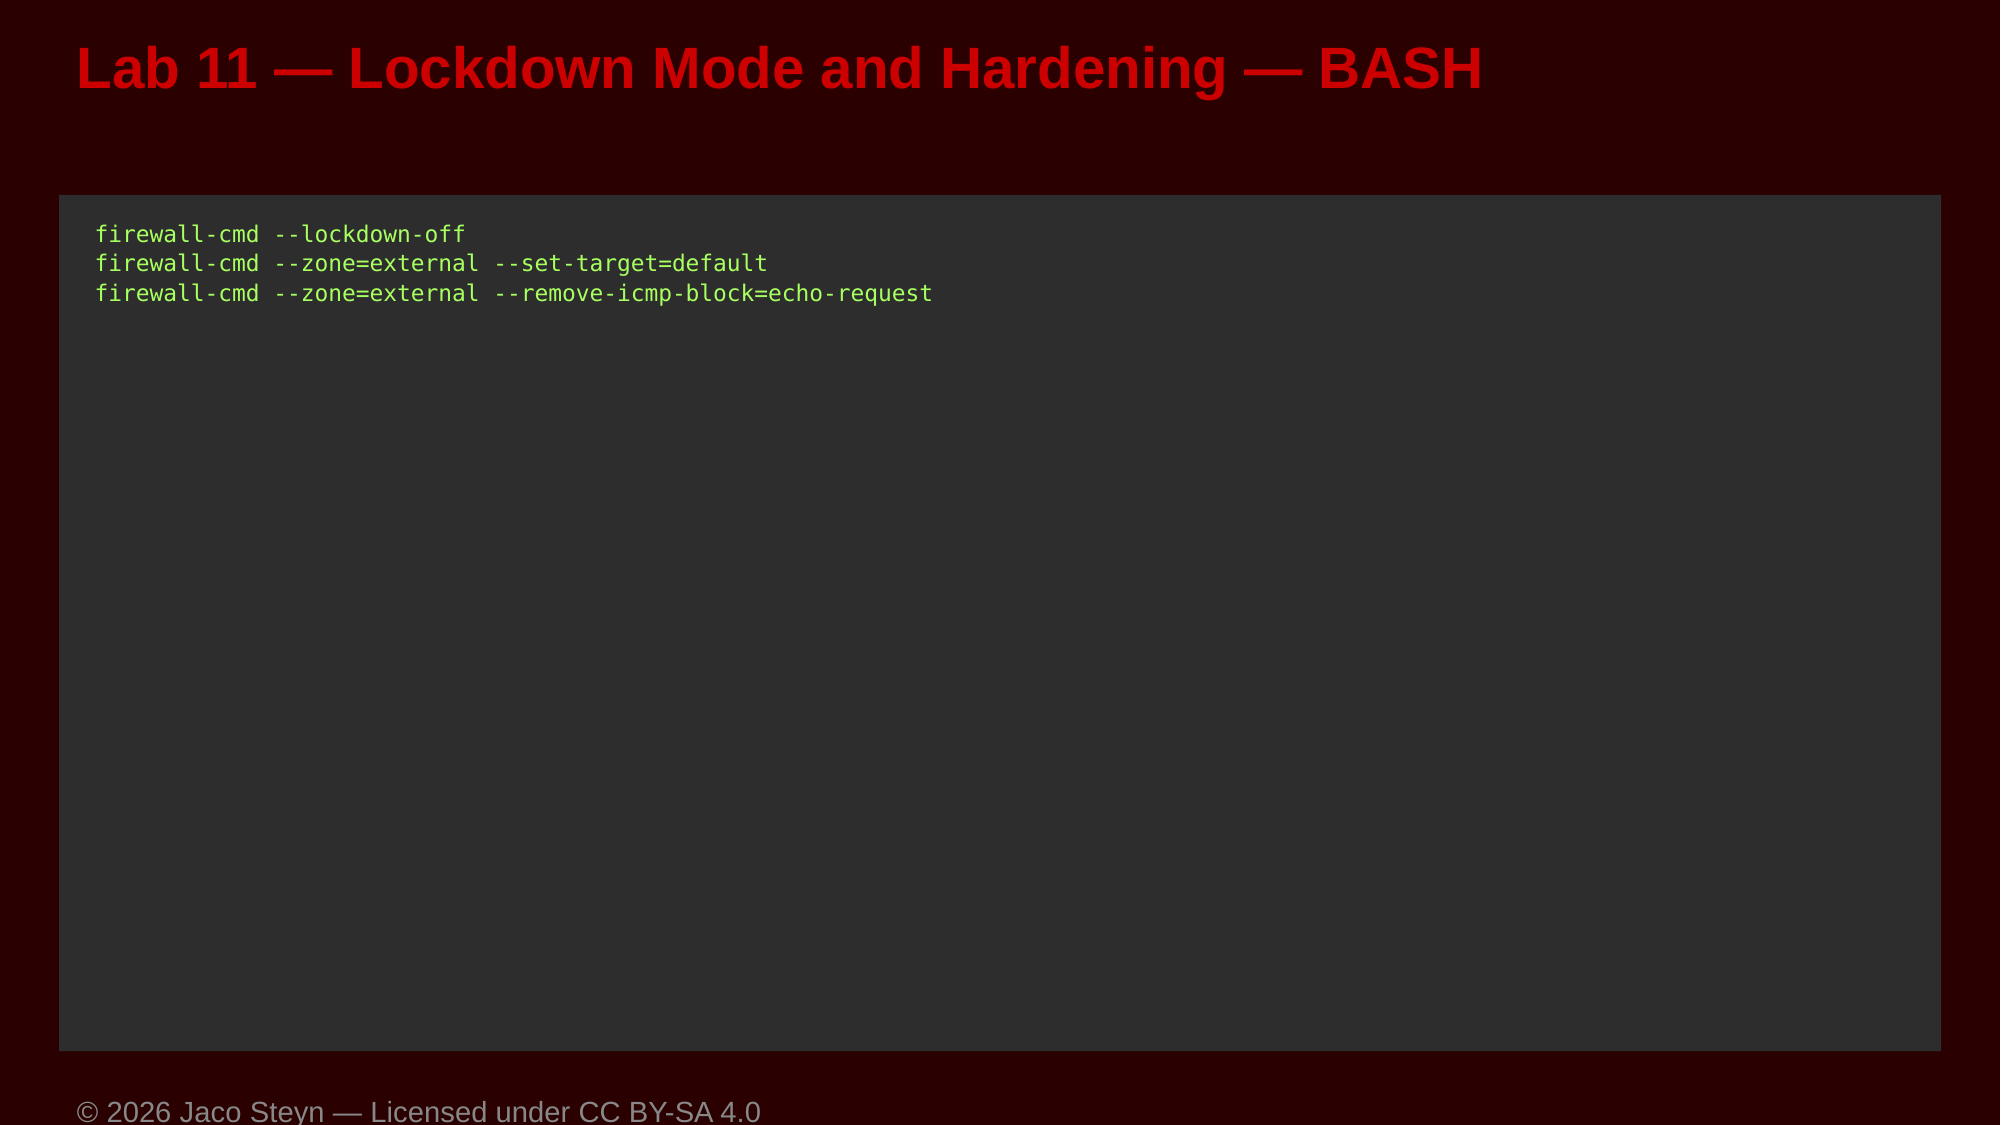

Lab 11 — Lockdown Mode and Hardening — BASH
firewall-cmd --lockdown-off
firewall-cmd --zone=external --set-target=default
firewall-cmd --zone=external --remove-icmp-block=echo-request
© 2026 Jaco Steyn — Licensed under CC BY-SA 4.0